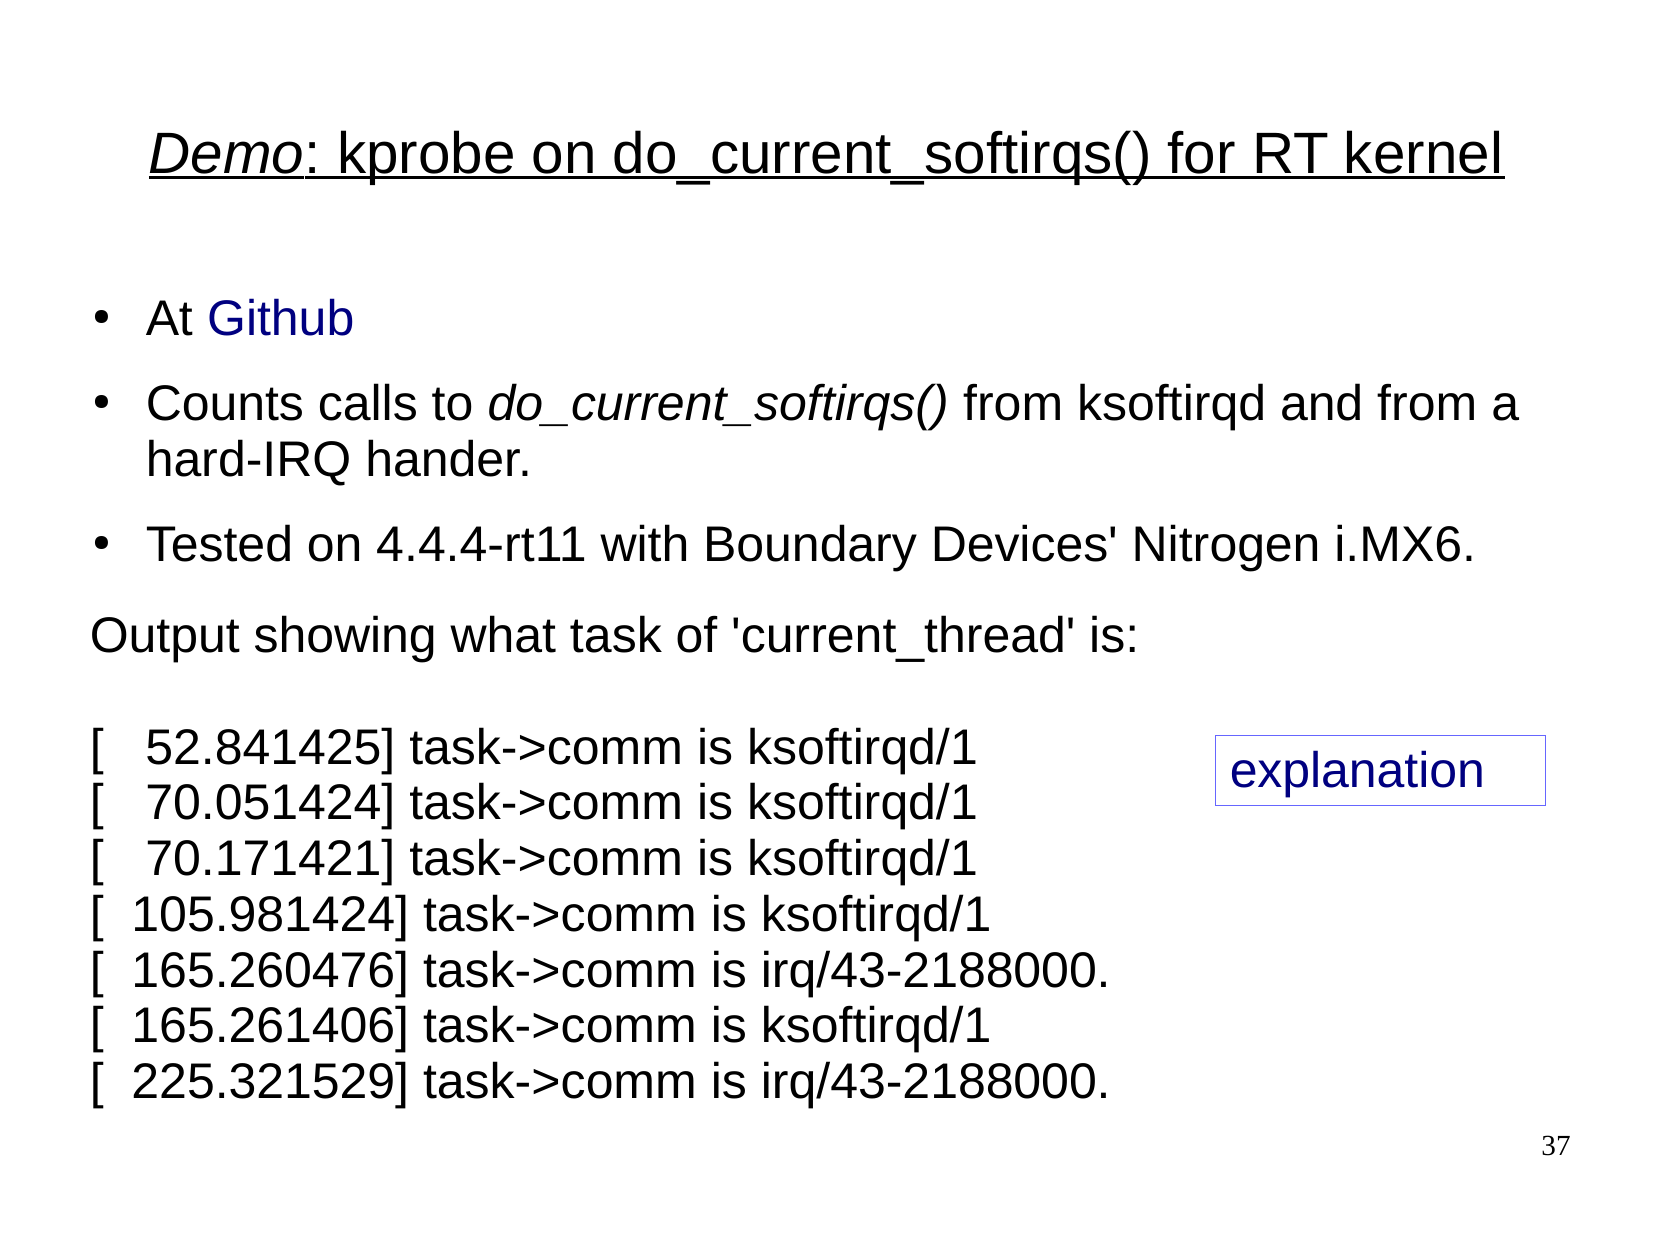

# Demo: kprobe on do_current_softirqs() for RT kernel
At Github
Counts calls to do_current_softirqs() from ksoftirqd and from a hard-IRQ hander.
Tested on 4.4.4-rt11 with Boundary Devices' Nitrogen i.MX6.
Output showing what task of 'current_thread' is:
[ 52.841425] task->comm is ksoftirqd/1
[ 70.051424] task->comm is ksoftirqd/1
[ 70.171421] task->comm is ksoftirqd/1
[ 105.981424] task->comm is ksoftirqd/1
[ 165.260476] task->comm is irq/43-2188000.
[ 165.261406] task->comm is ksoftirqd/1
[ 225.321529] task->comm is irq/43-2188000.
explanation
37